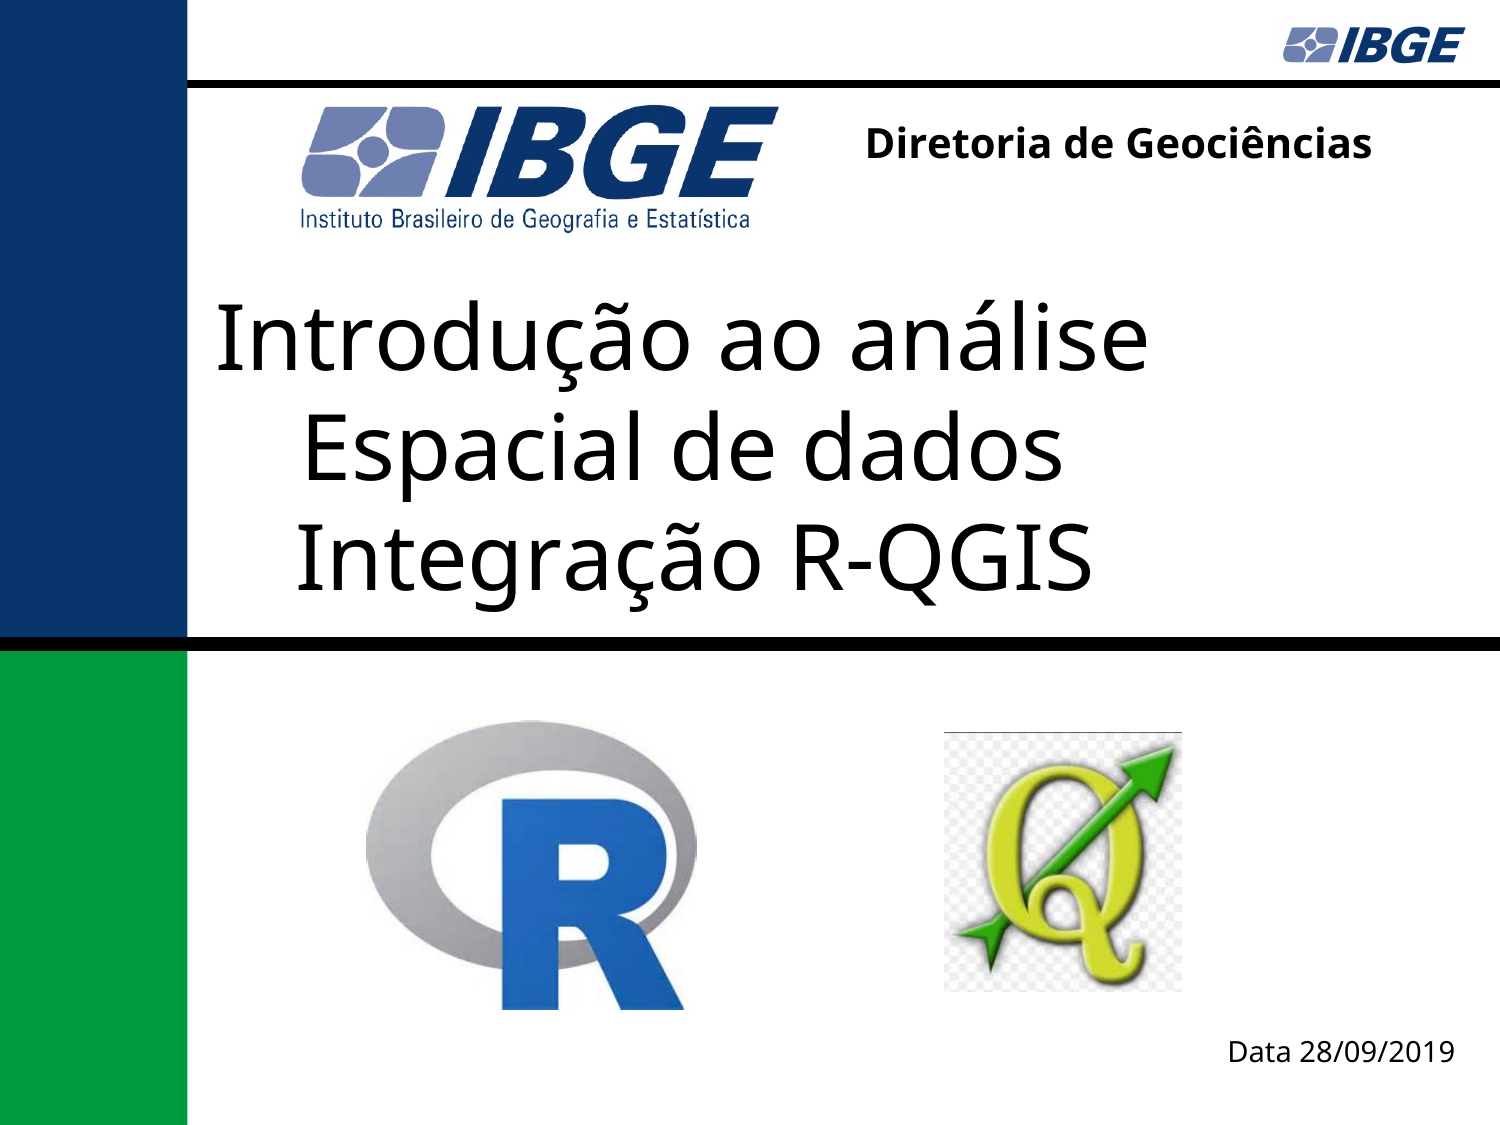

Diretoria de Geociências
Introdução ao análise
Espacial de dados
Integração R-QGIS
Data 28/09/2019